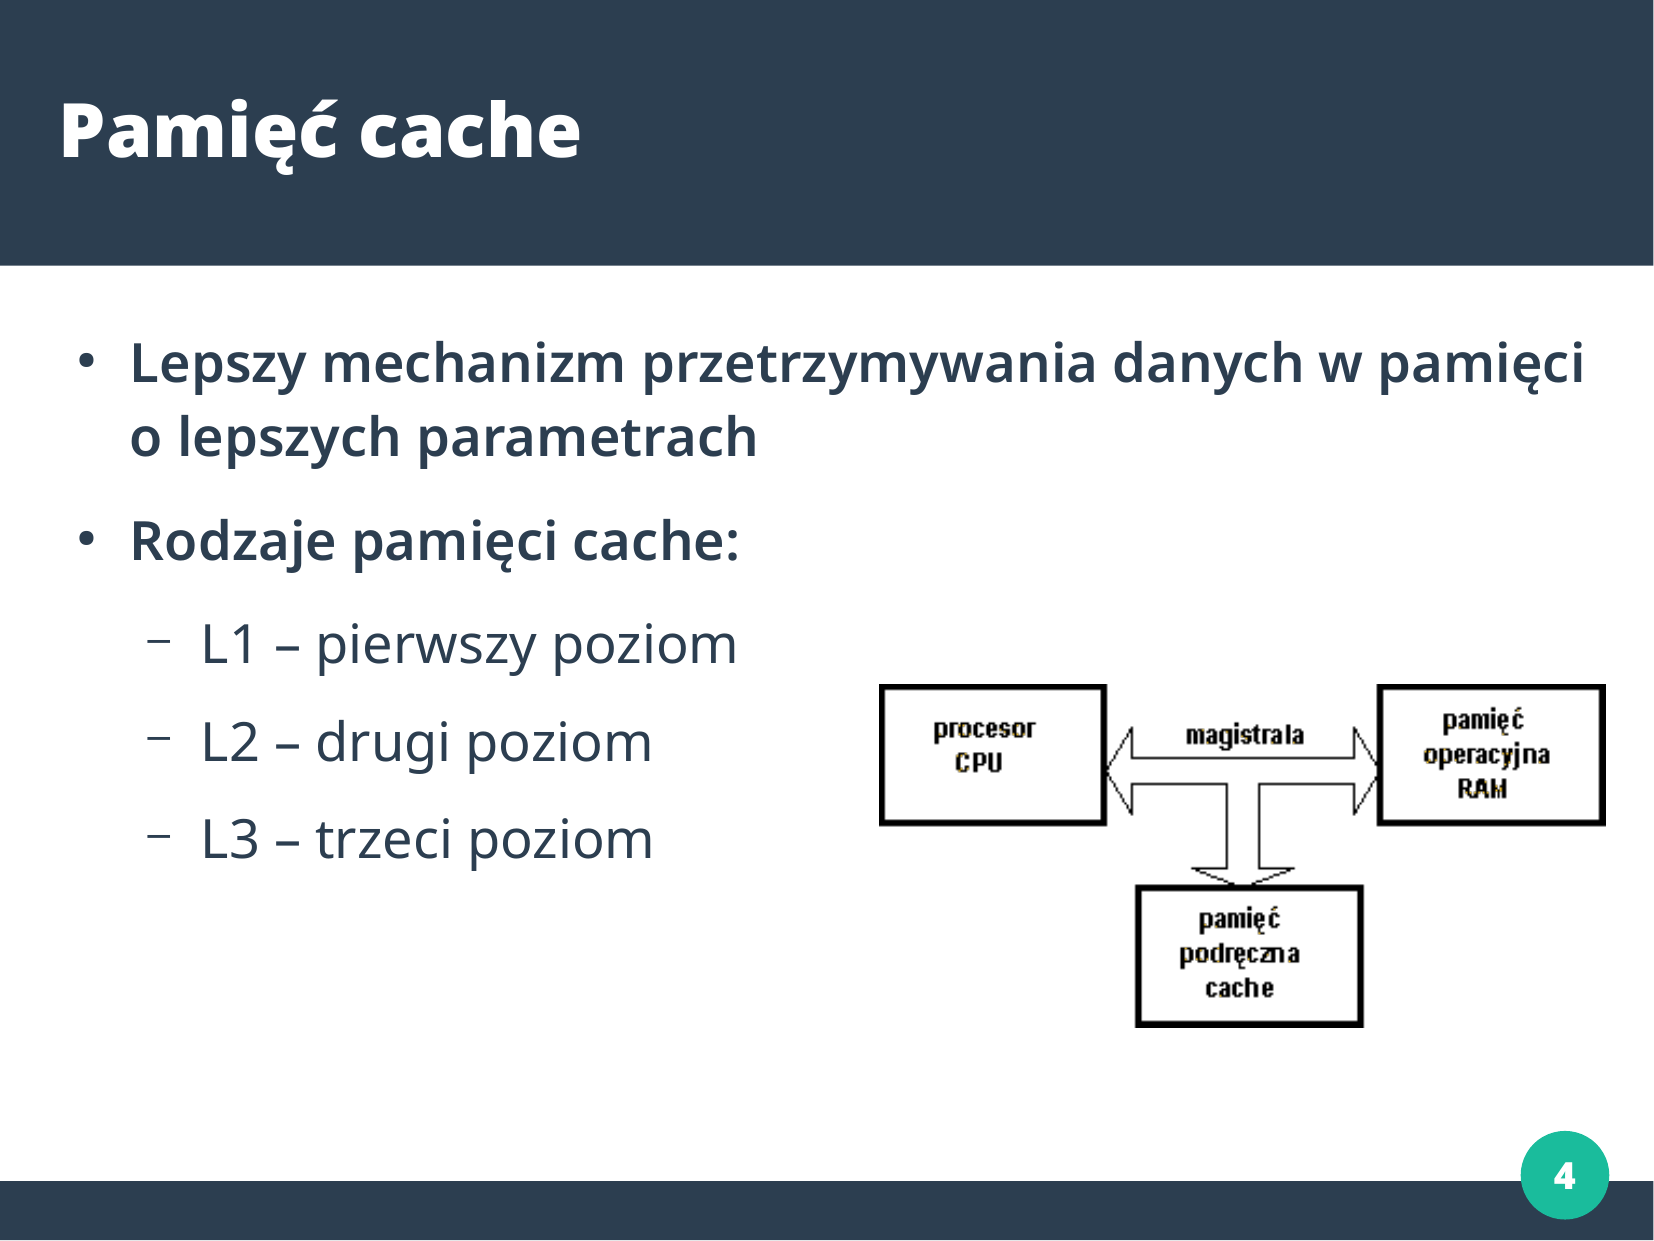

# Pamięć cache
Lepszy mechanizm przetrzymywania danych w pamięci o lepszych parametrach
Rodzaje pamięci cache:
L1 – pierwszy poziom
L2 – drugi poziom
L3 – trzeci poziom
4